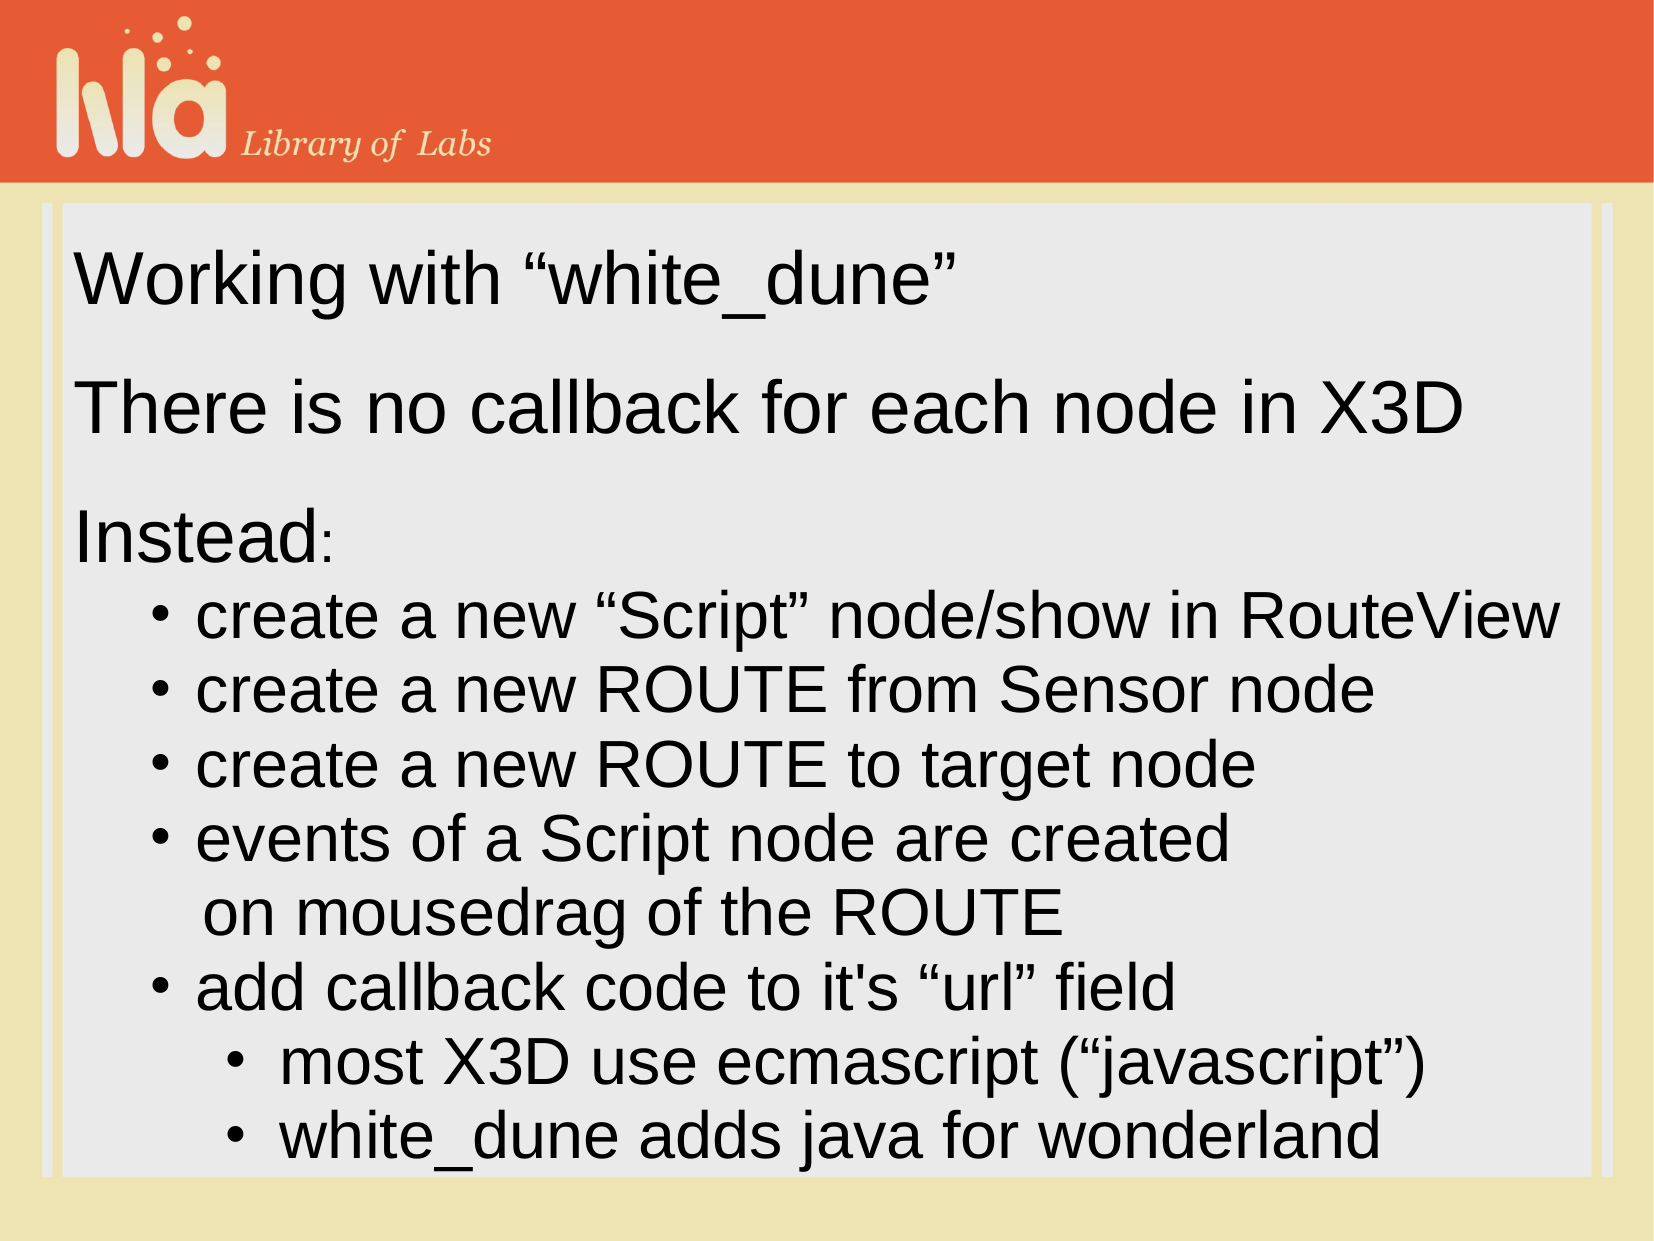

Working with “white_dune”
There is no callback for each node in X3D
Instead:
create a new “Script” node/show in RouteView
create a new ROUTE from Sensor node
create a new ROUTE to target node
events of a Script node are created
	 on mousedrag of the ROUTE
add callback code to it's “url” field
 most X3D use ecmascript (“javascript”)
 white_dune adds java for wonderland